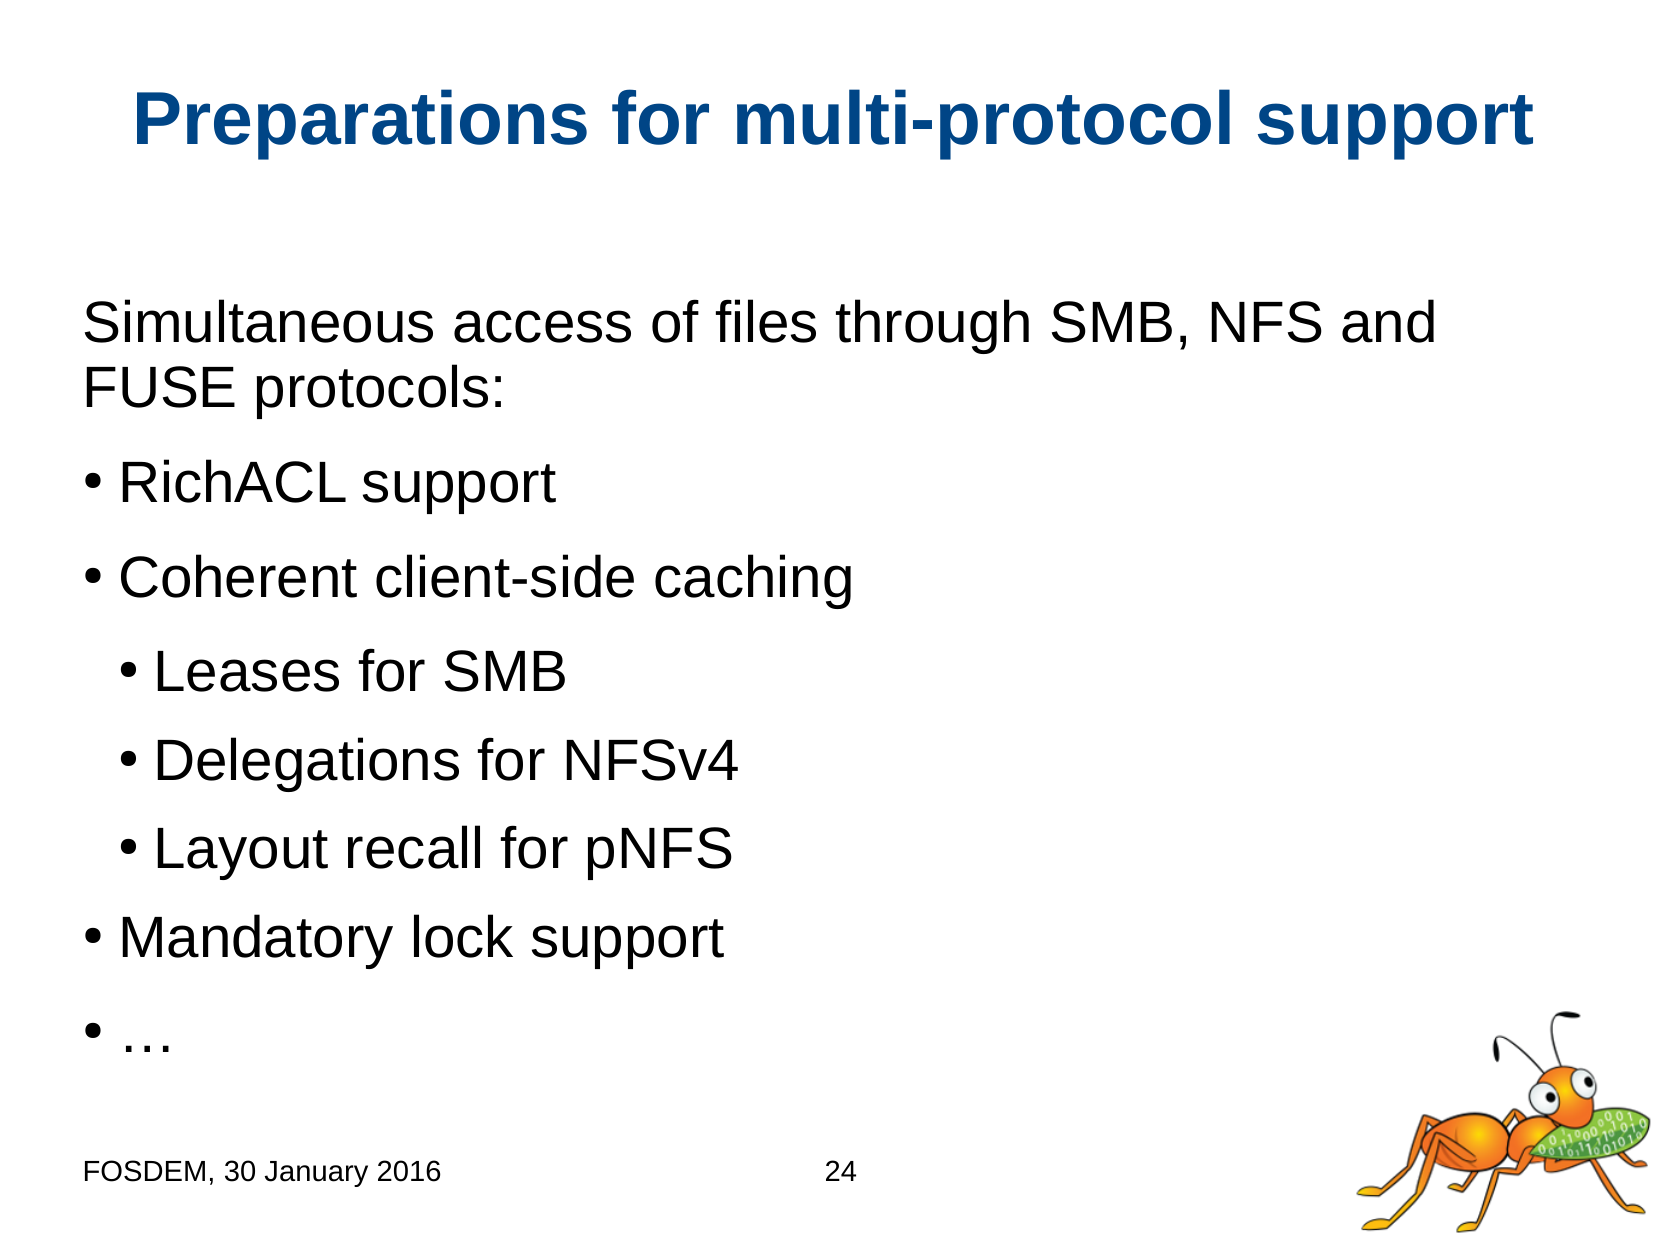

Preparations for multi-protocol support
# Simultaneous access of files through SMB, NFS and FUSE protocols:
RichACL support
Coherent client-side caching
Leases for SMB
Delegations for NFSv4
Layout recall for pNFS
Mandatory lock support
…
FOSDEM, 31 January 2015
24